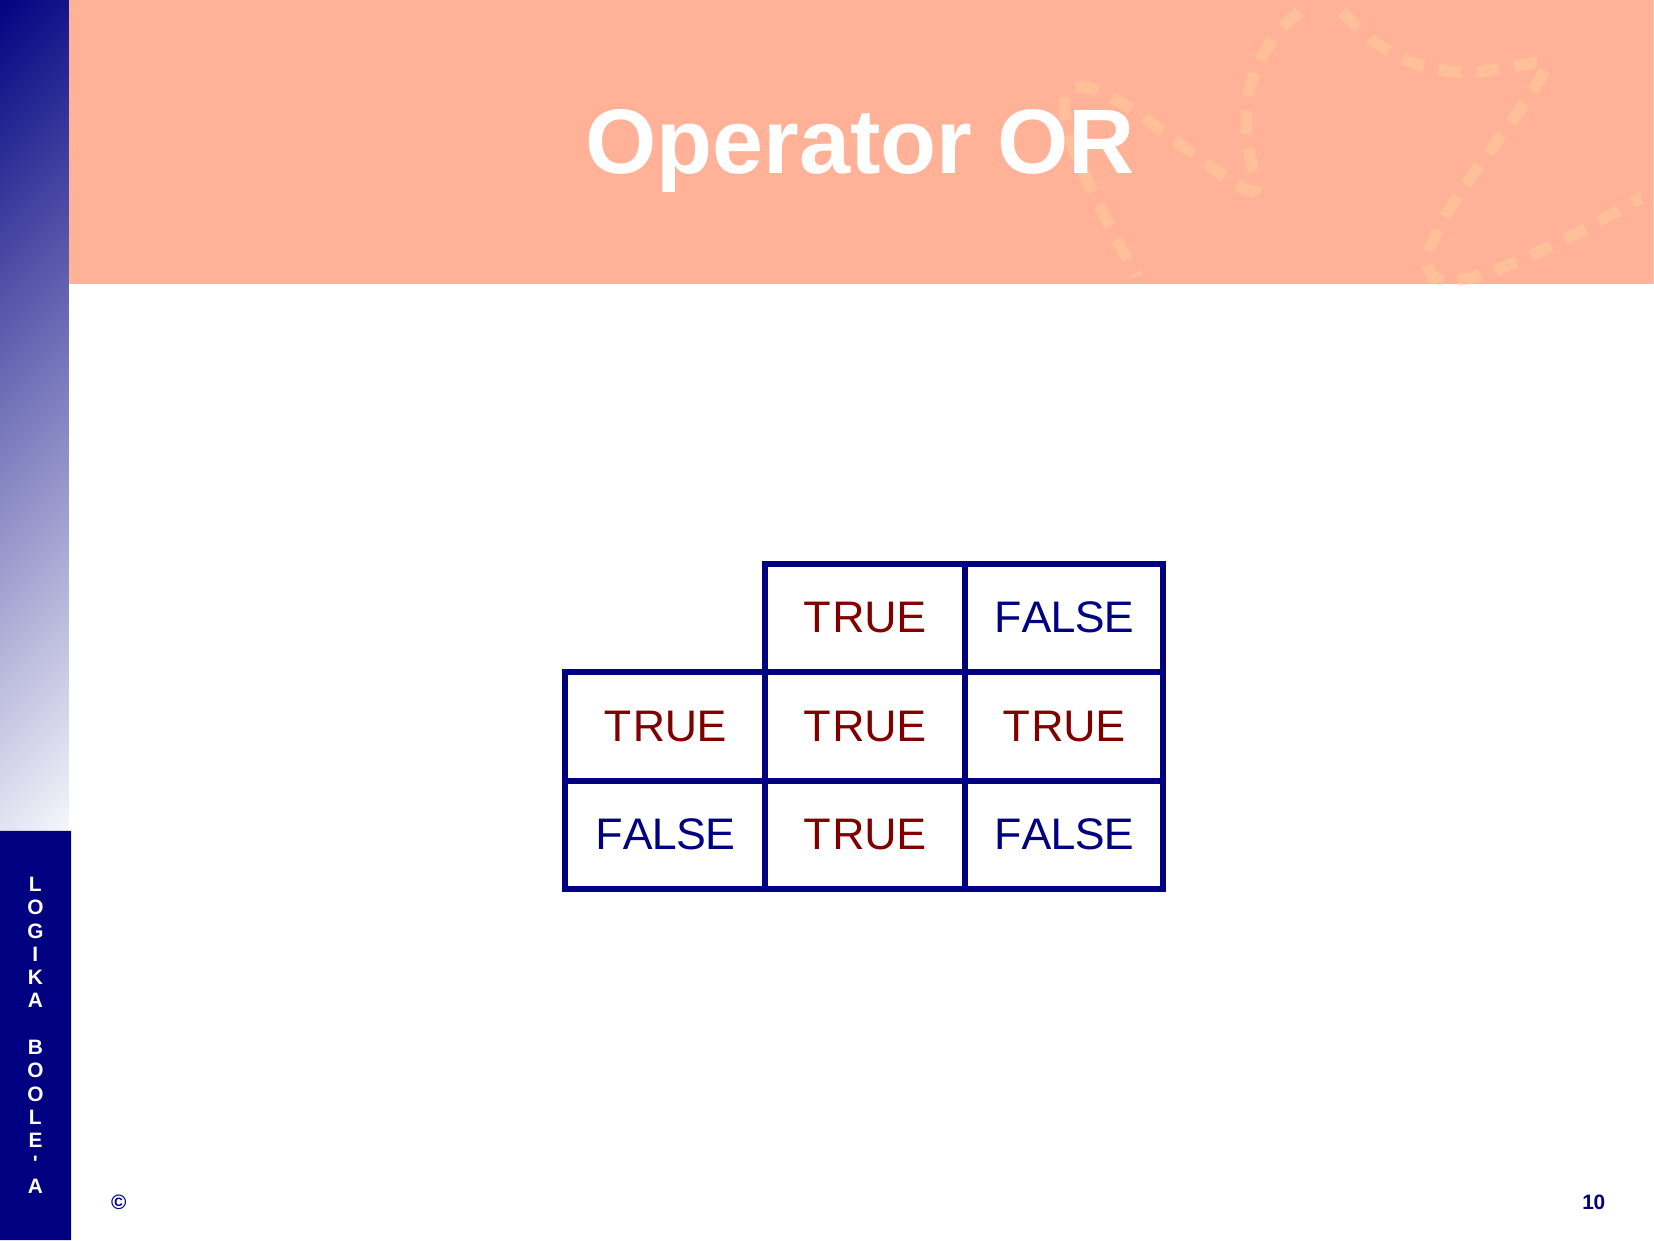

# Operator OR
L
O
G
I
K
A
B
O
O
L
E
'
A